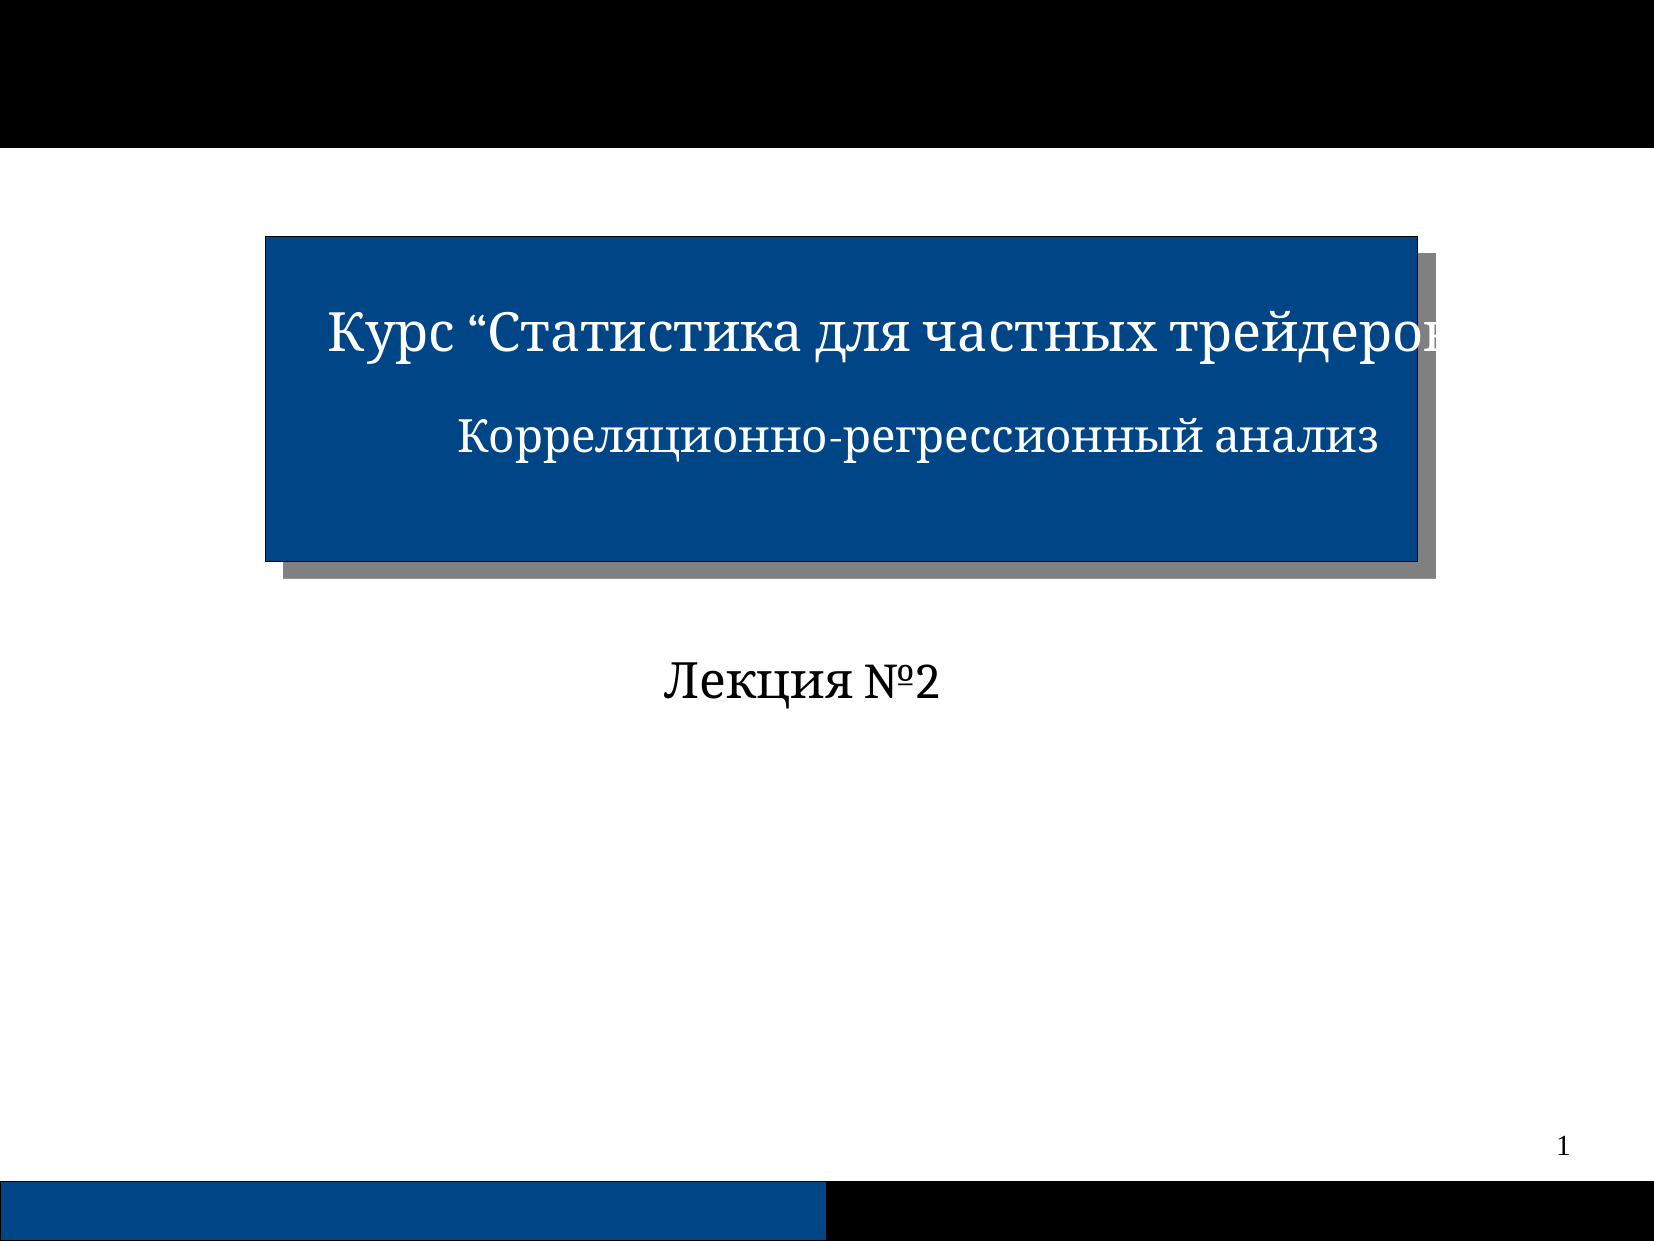

Курс “Статистика для частных трейдеров”
Корреляционно-регрессионный анализ
Лекция №2
1